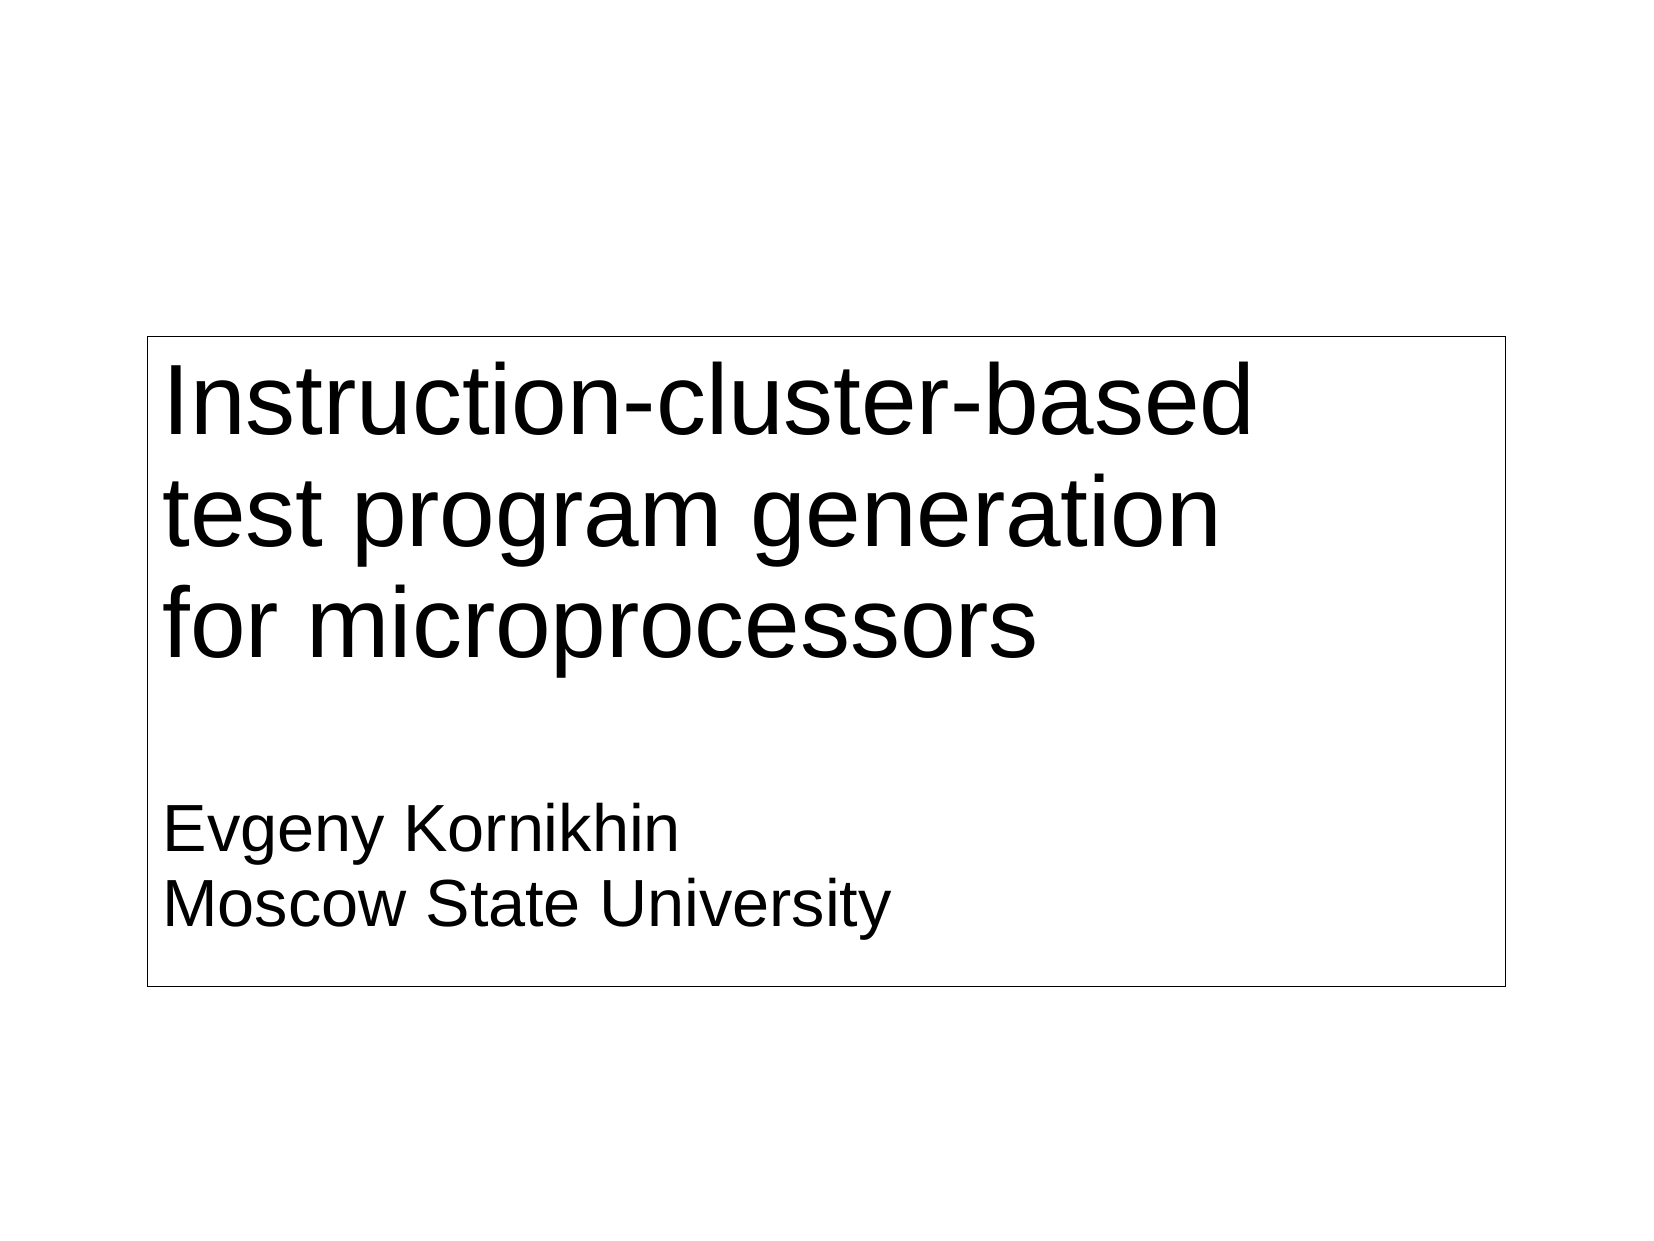

Instruction-cluster-based
test program generation
for microprocessors
Evgeny Kornikhin
Moscow State University